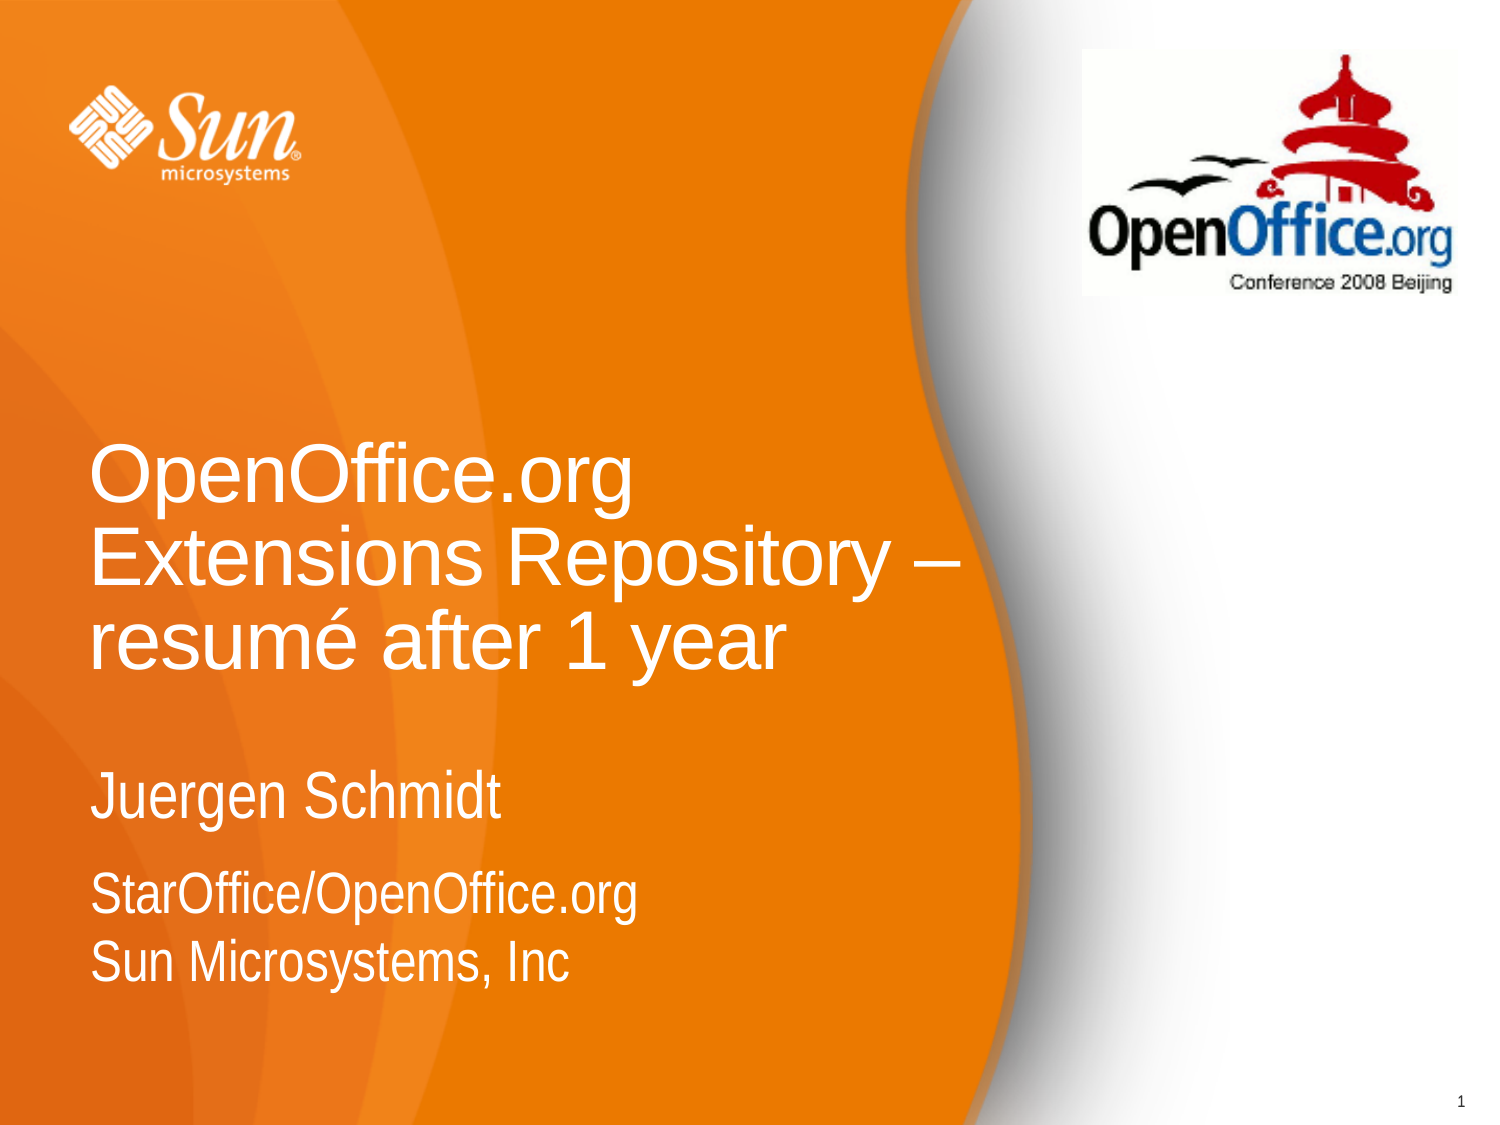

# OpenOffice.org Extensions Repository – resumé after 1 year
Juergen Schmidt
StarOffice/OpenOffice.org
Sun Microsystems, Inc